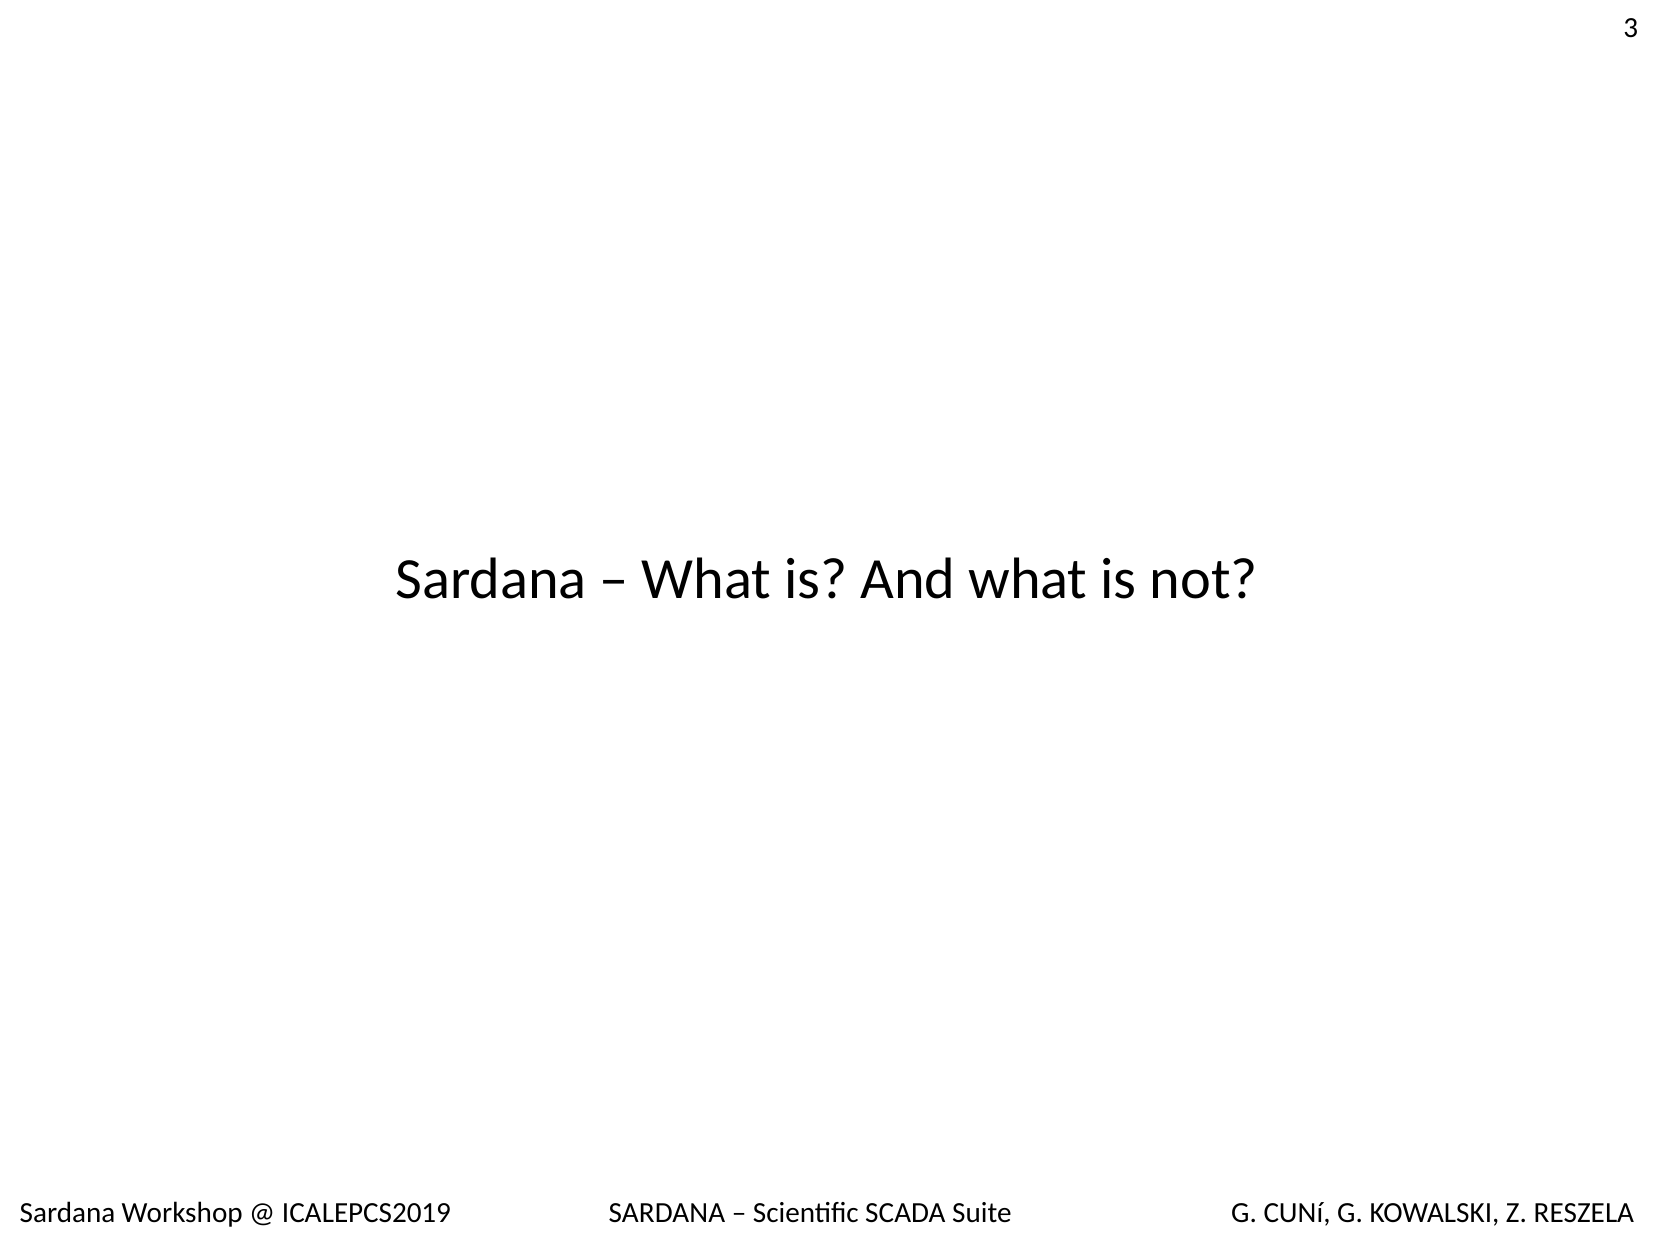

3
# Sardana – What is? And what is not?